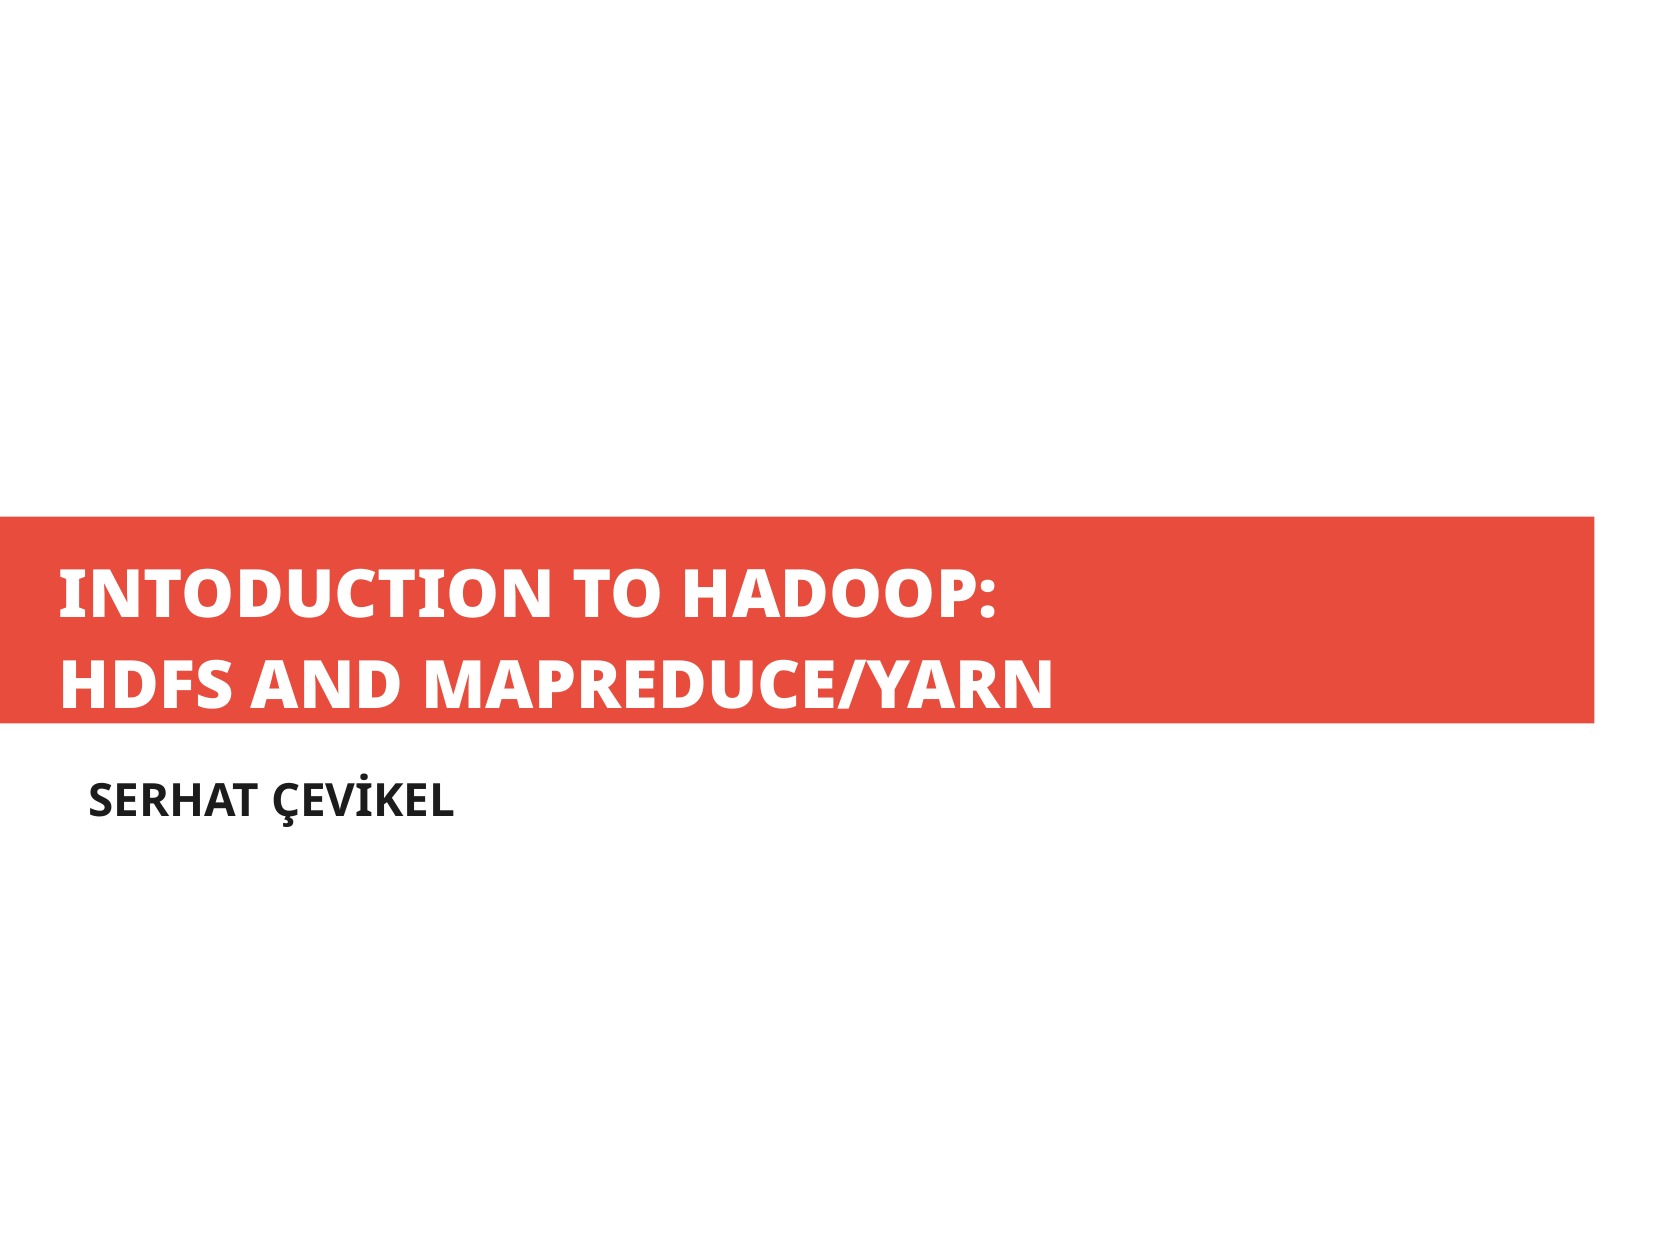

# INTODUCTION TO HADOOP: HDFS AND MAPREDUCE/YARN
SERHAT ÇEVİKEL